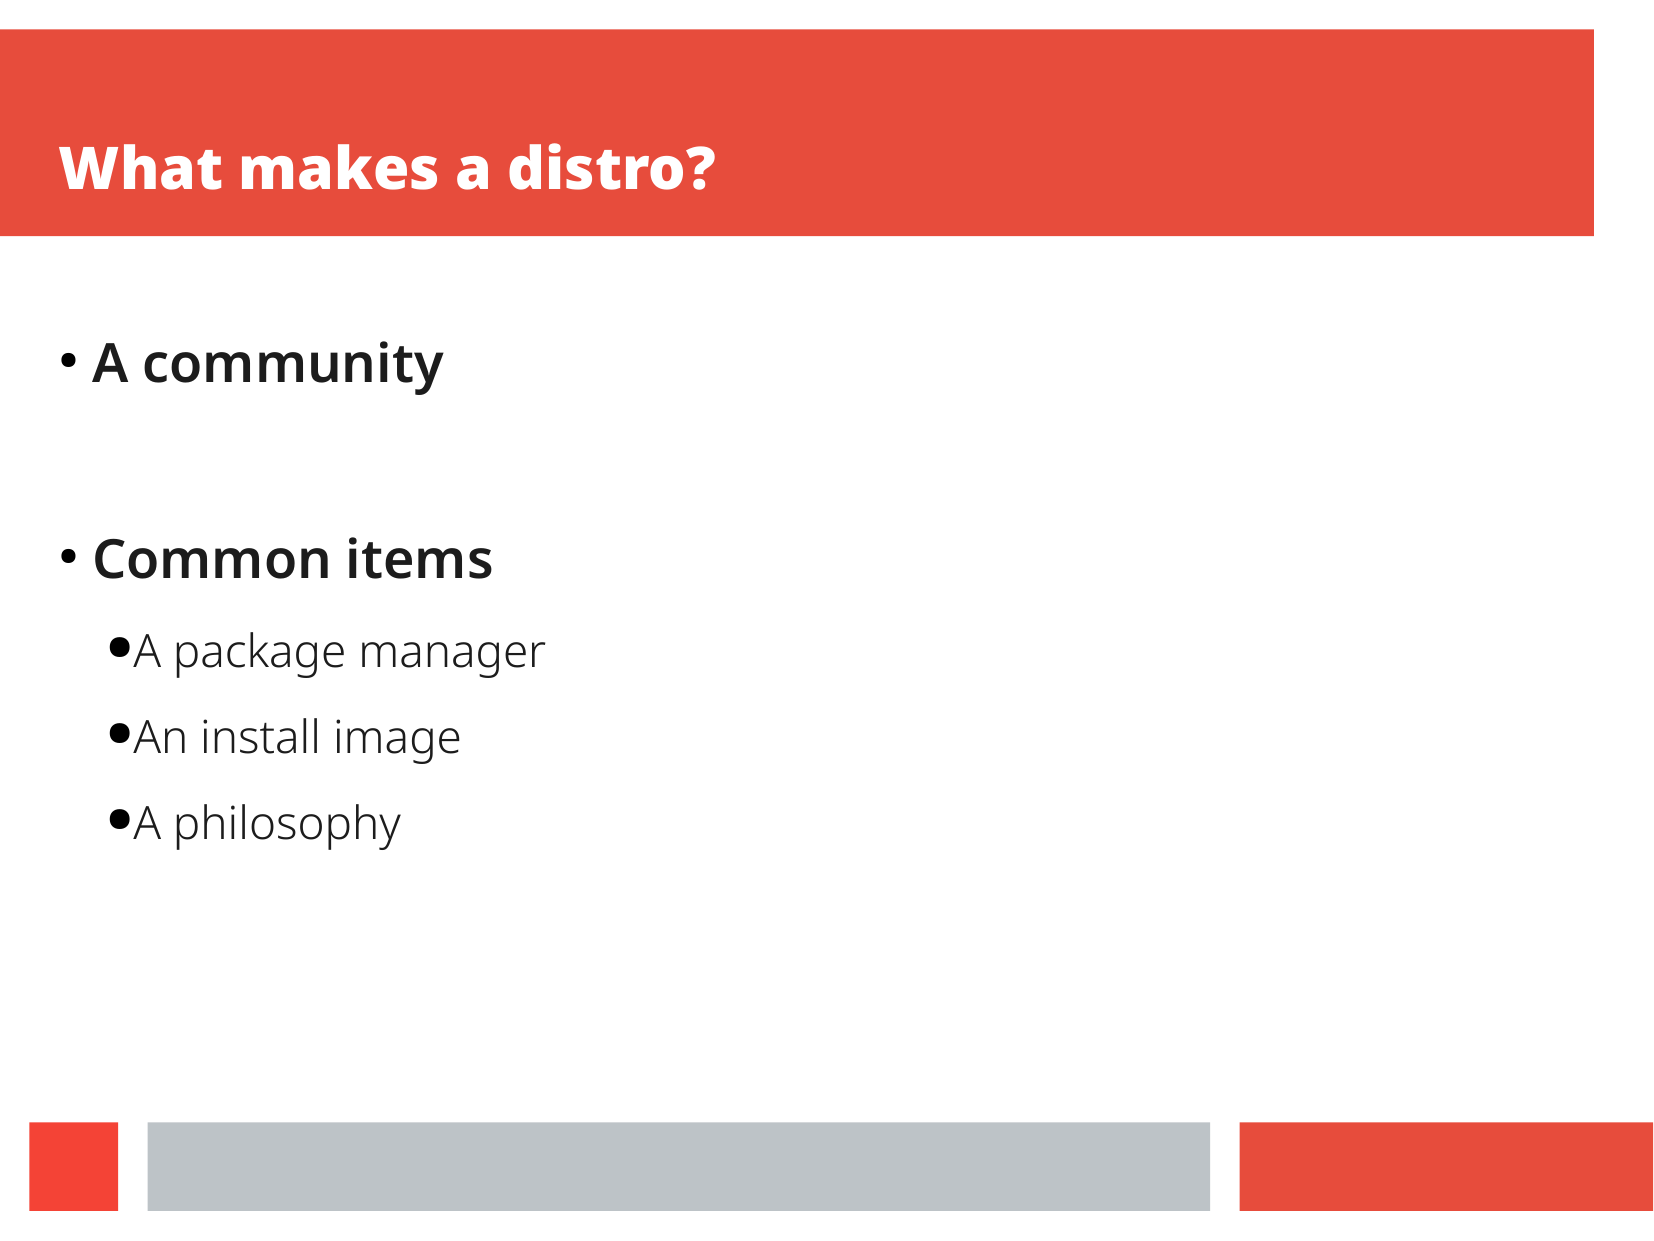

# What makes a distro?
 A community
 Common items
A package manager
An install image
A philosophy